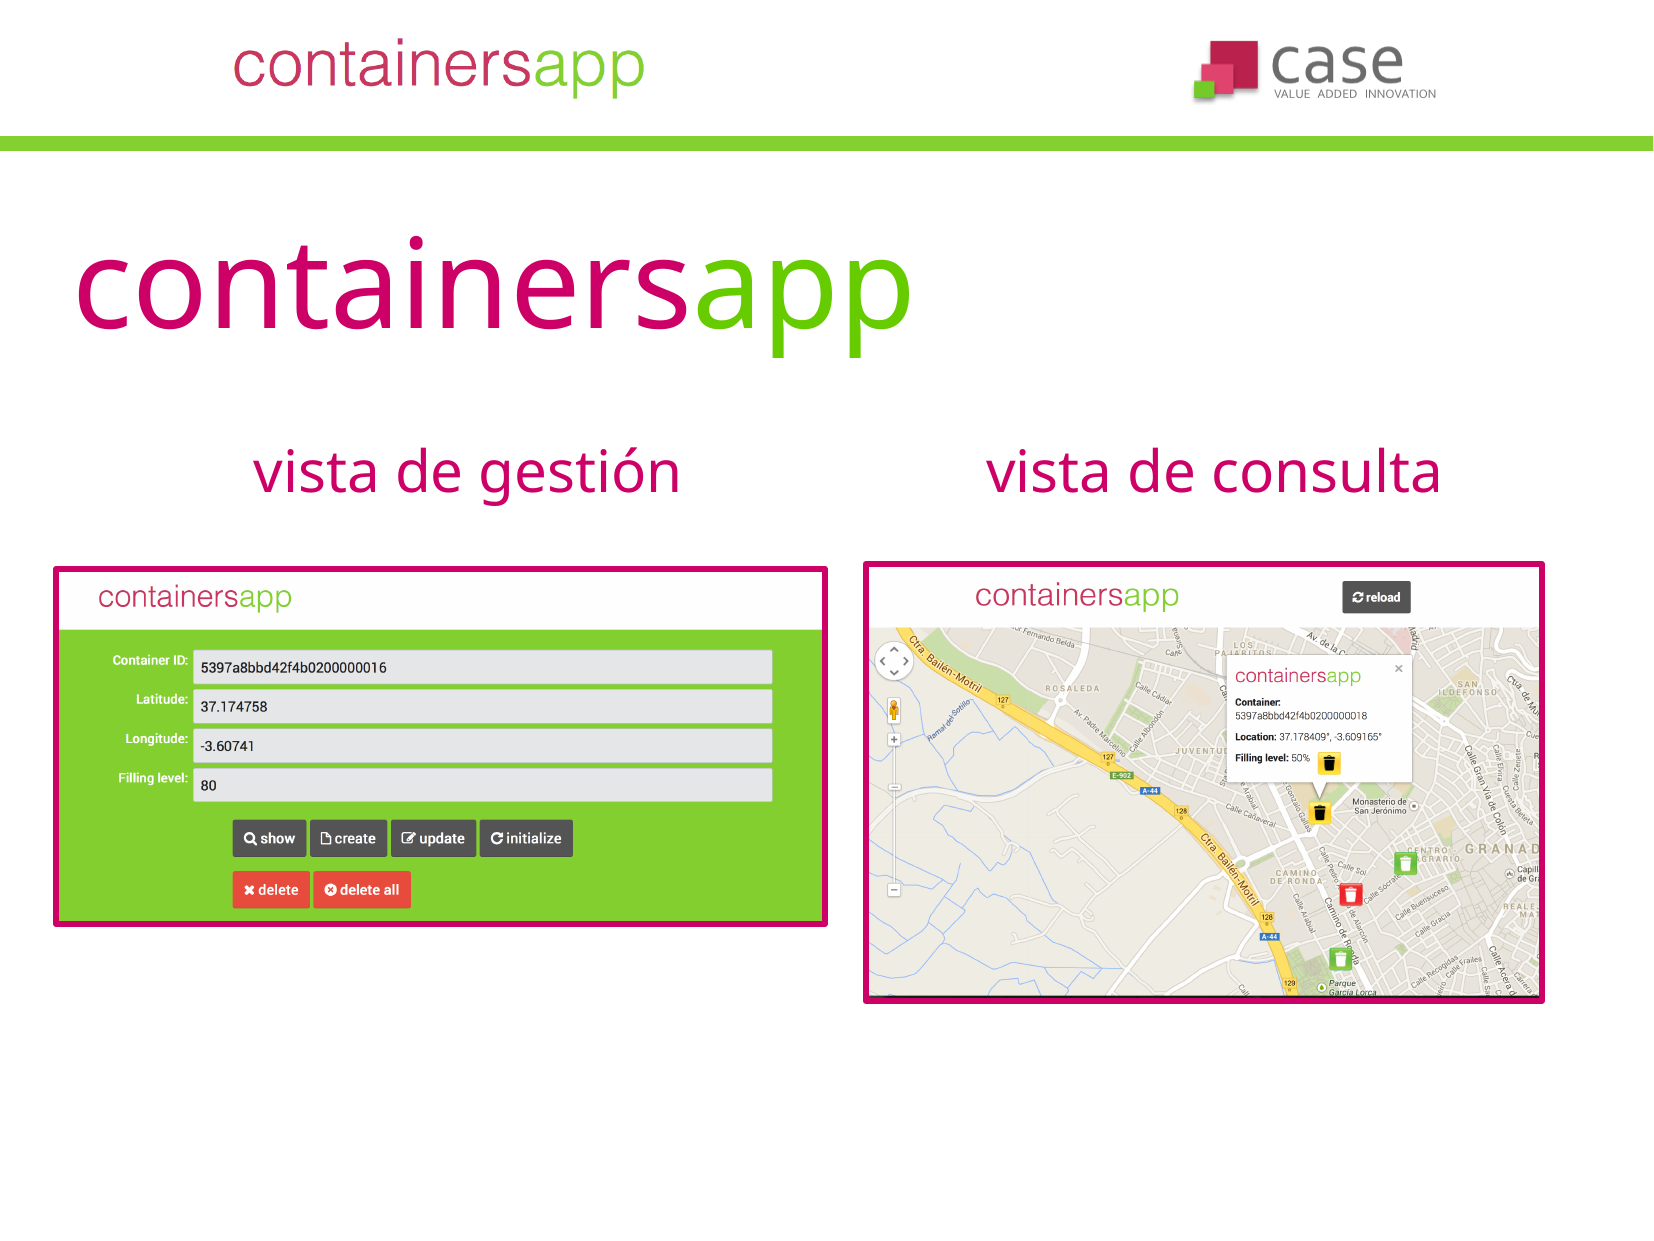

# containersapp a
vista de gestión
vista de consulta